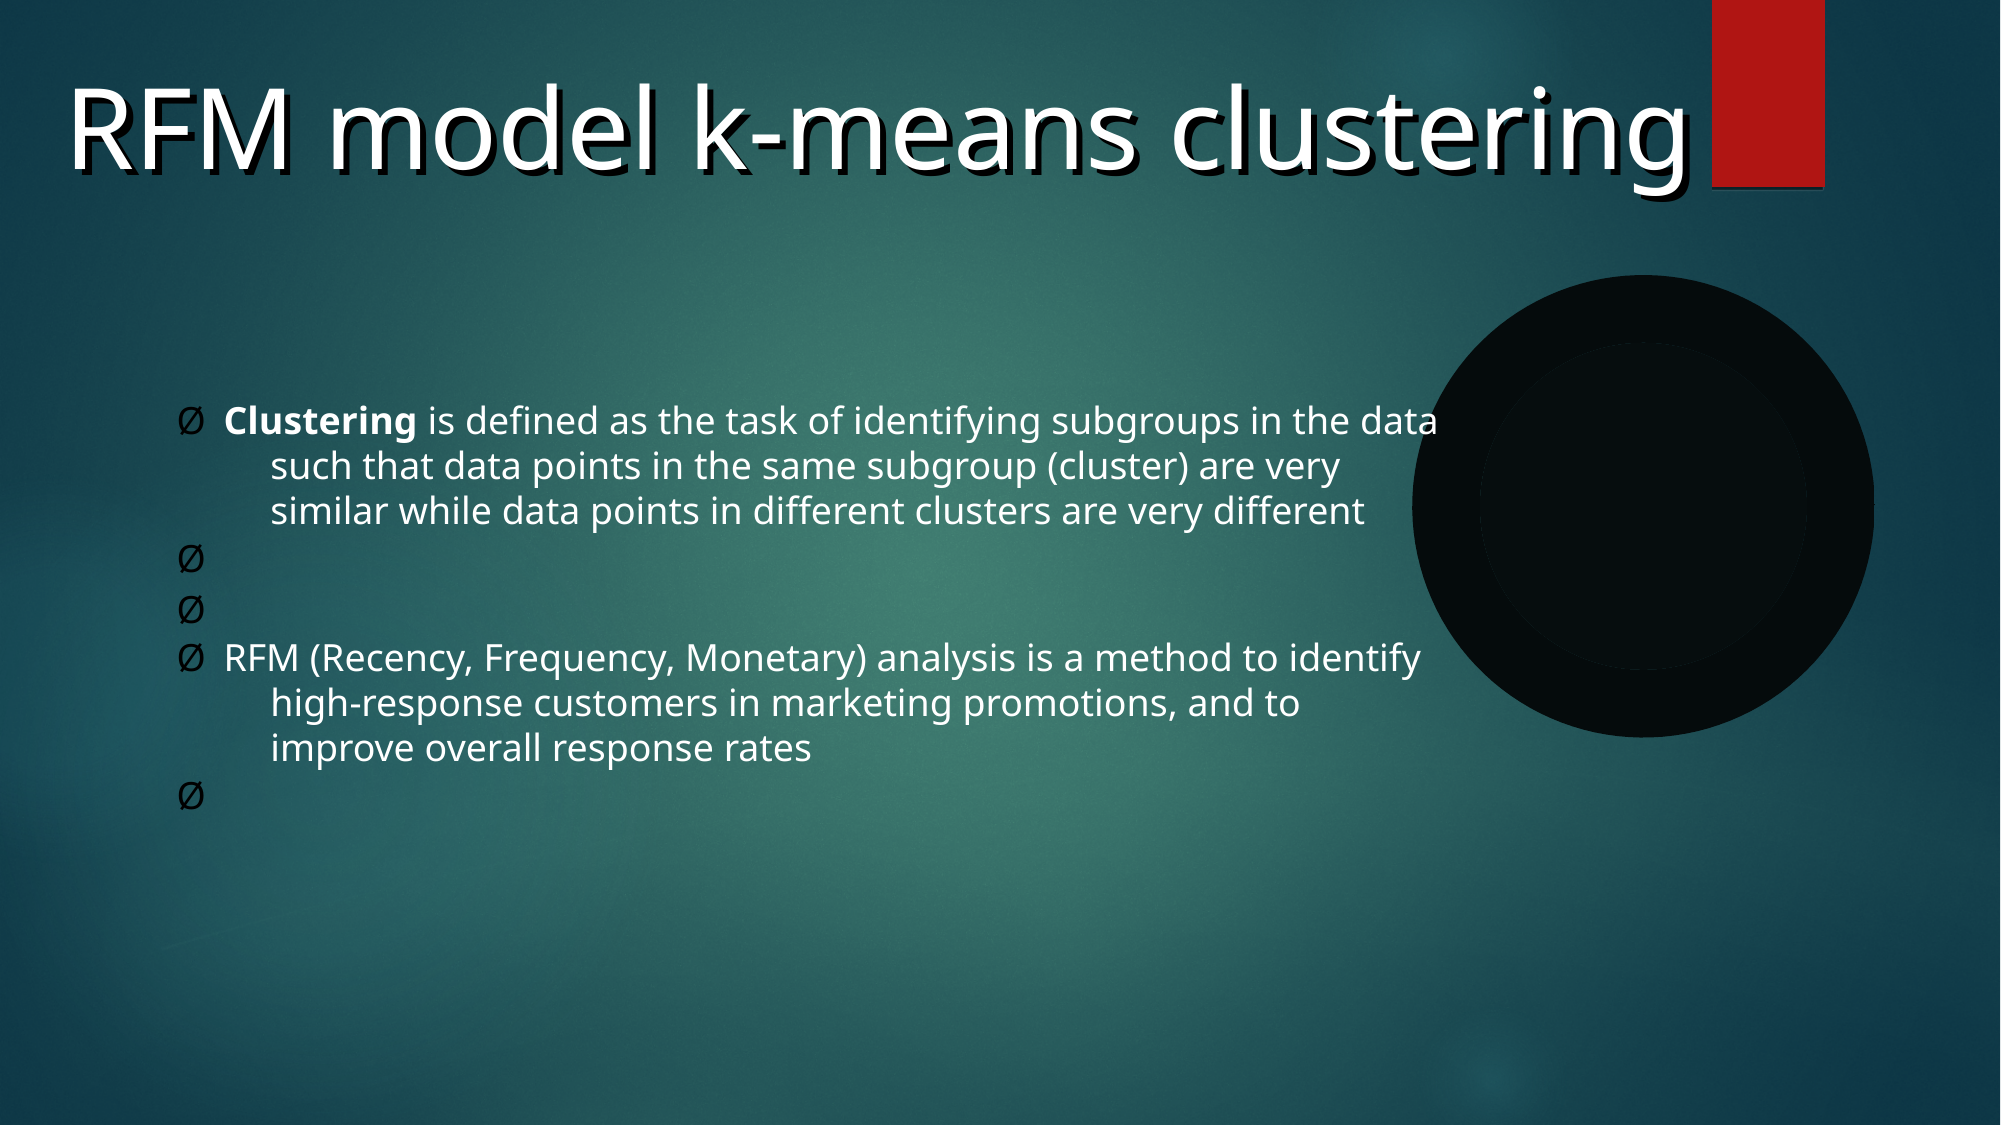

RFM model k-means clustering
Clustering is defined as the task of identifying subgroups in the data such that data points in the same subgroup (cluster) are very similar while data points in different clusters are very different
RFM (Recency, Frequency, Monetary) analysis is a method to identify high-response customers in marketing promotions, and to improve overall response rates